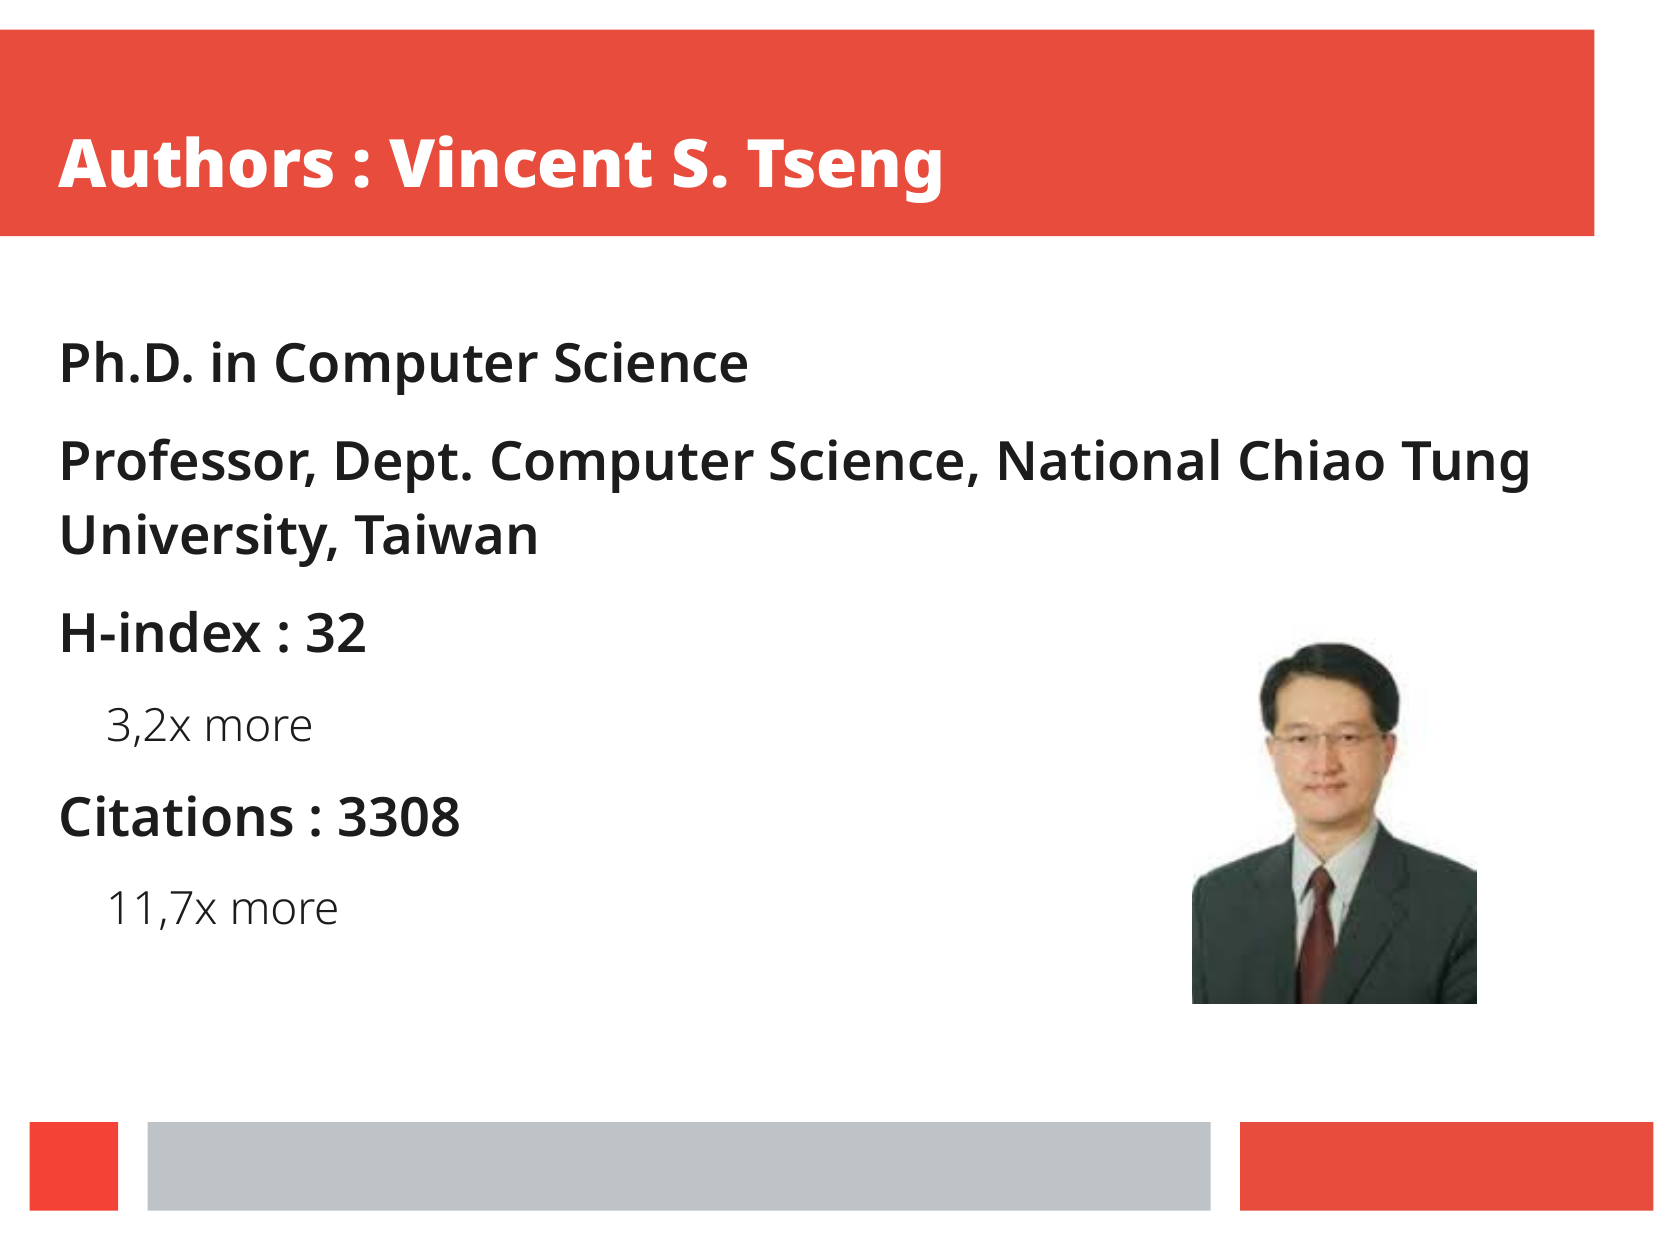

# Authors : Vincent S. Tseng
Ph.D. in Computer Science
Professor, Dept. Computer Science, National Chiao Tung University, Taiwan
H-index : 32
3,2x more
Citations : 3308
11,7x more